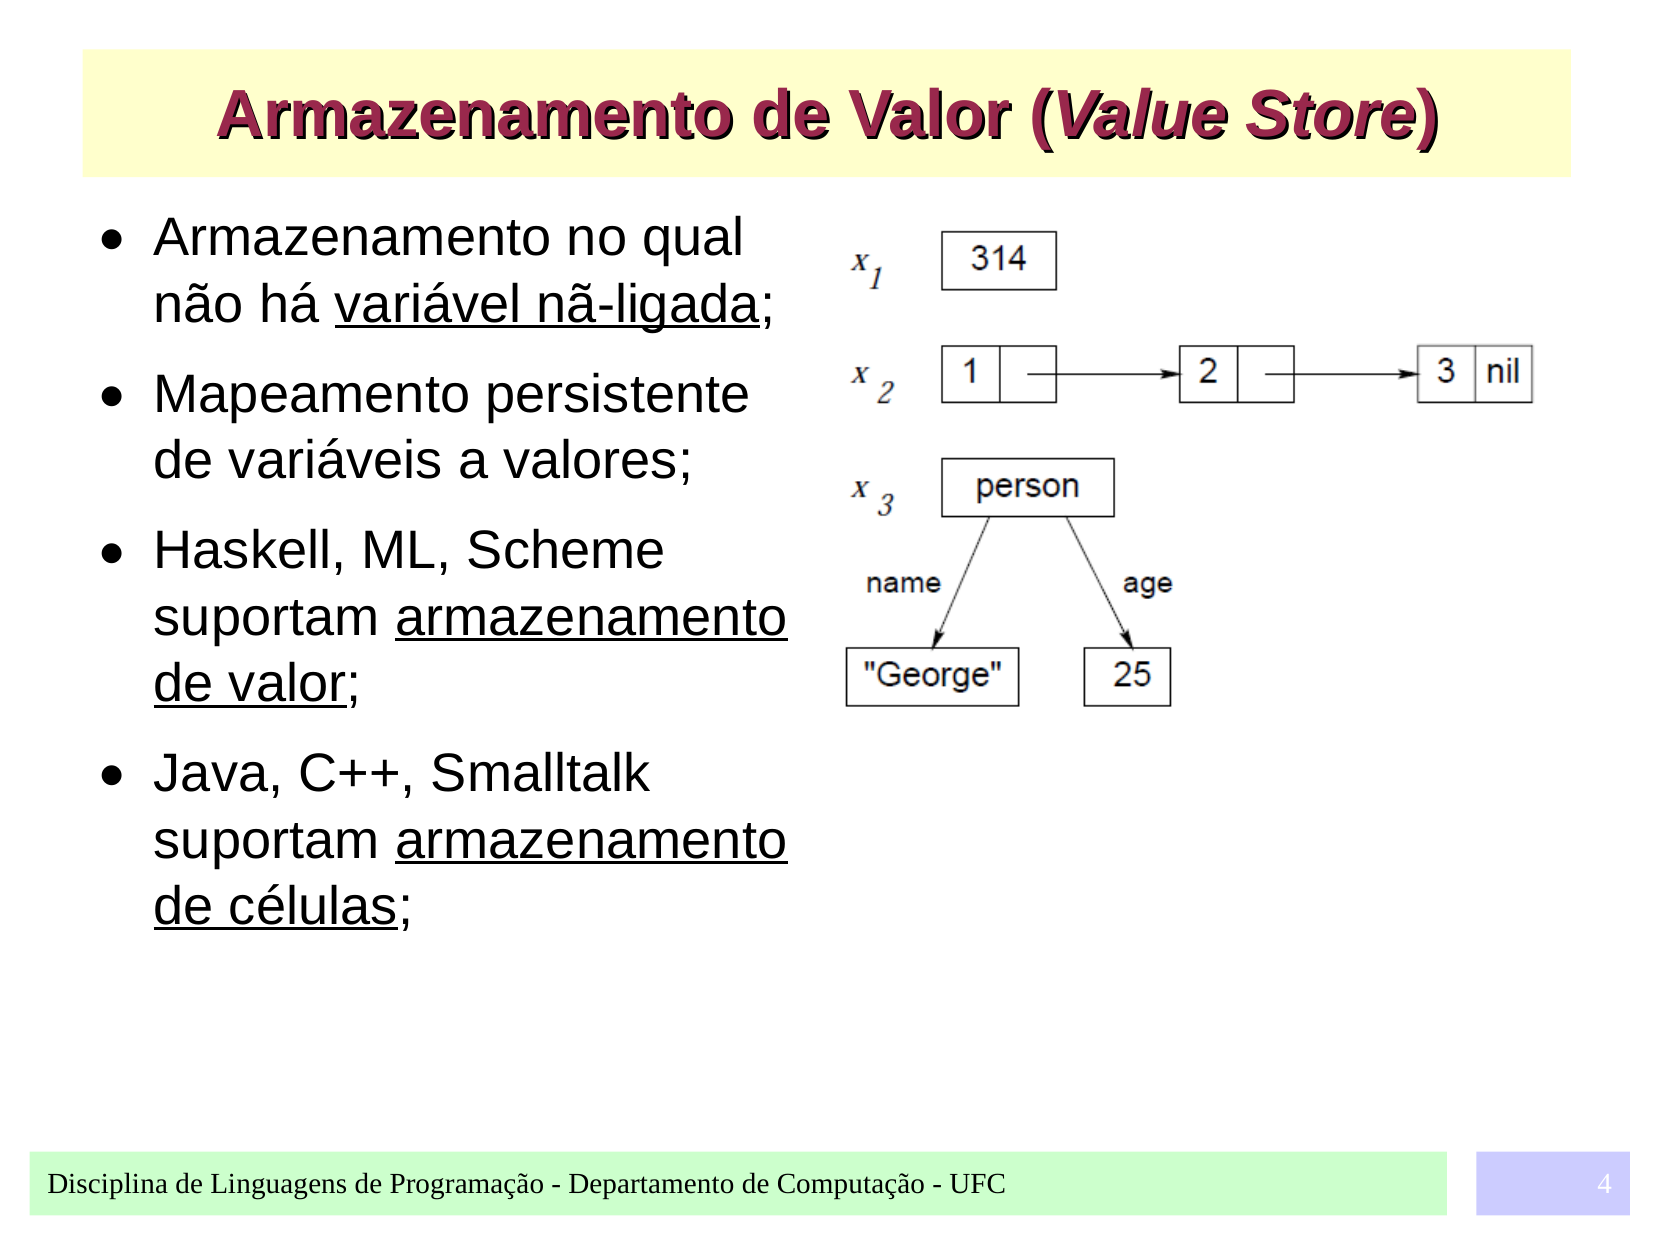

# Armazenamento de Valor (Value Store)
Armazenamento no qual não há variável nã-ligada;
Mapeamento persistente de variáveis a valores;
Haskell, ML, Scheme suportam armazenamento de valor;
Java, C++, Smalltalk suportam armazenamento de células;
Disciplina de Linguagens de Programação - Departamento de Computação - UFC
4